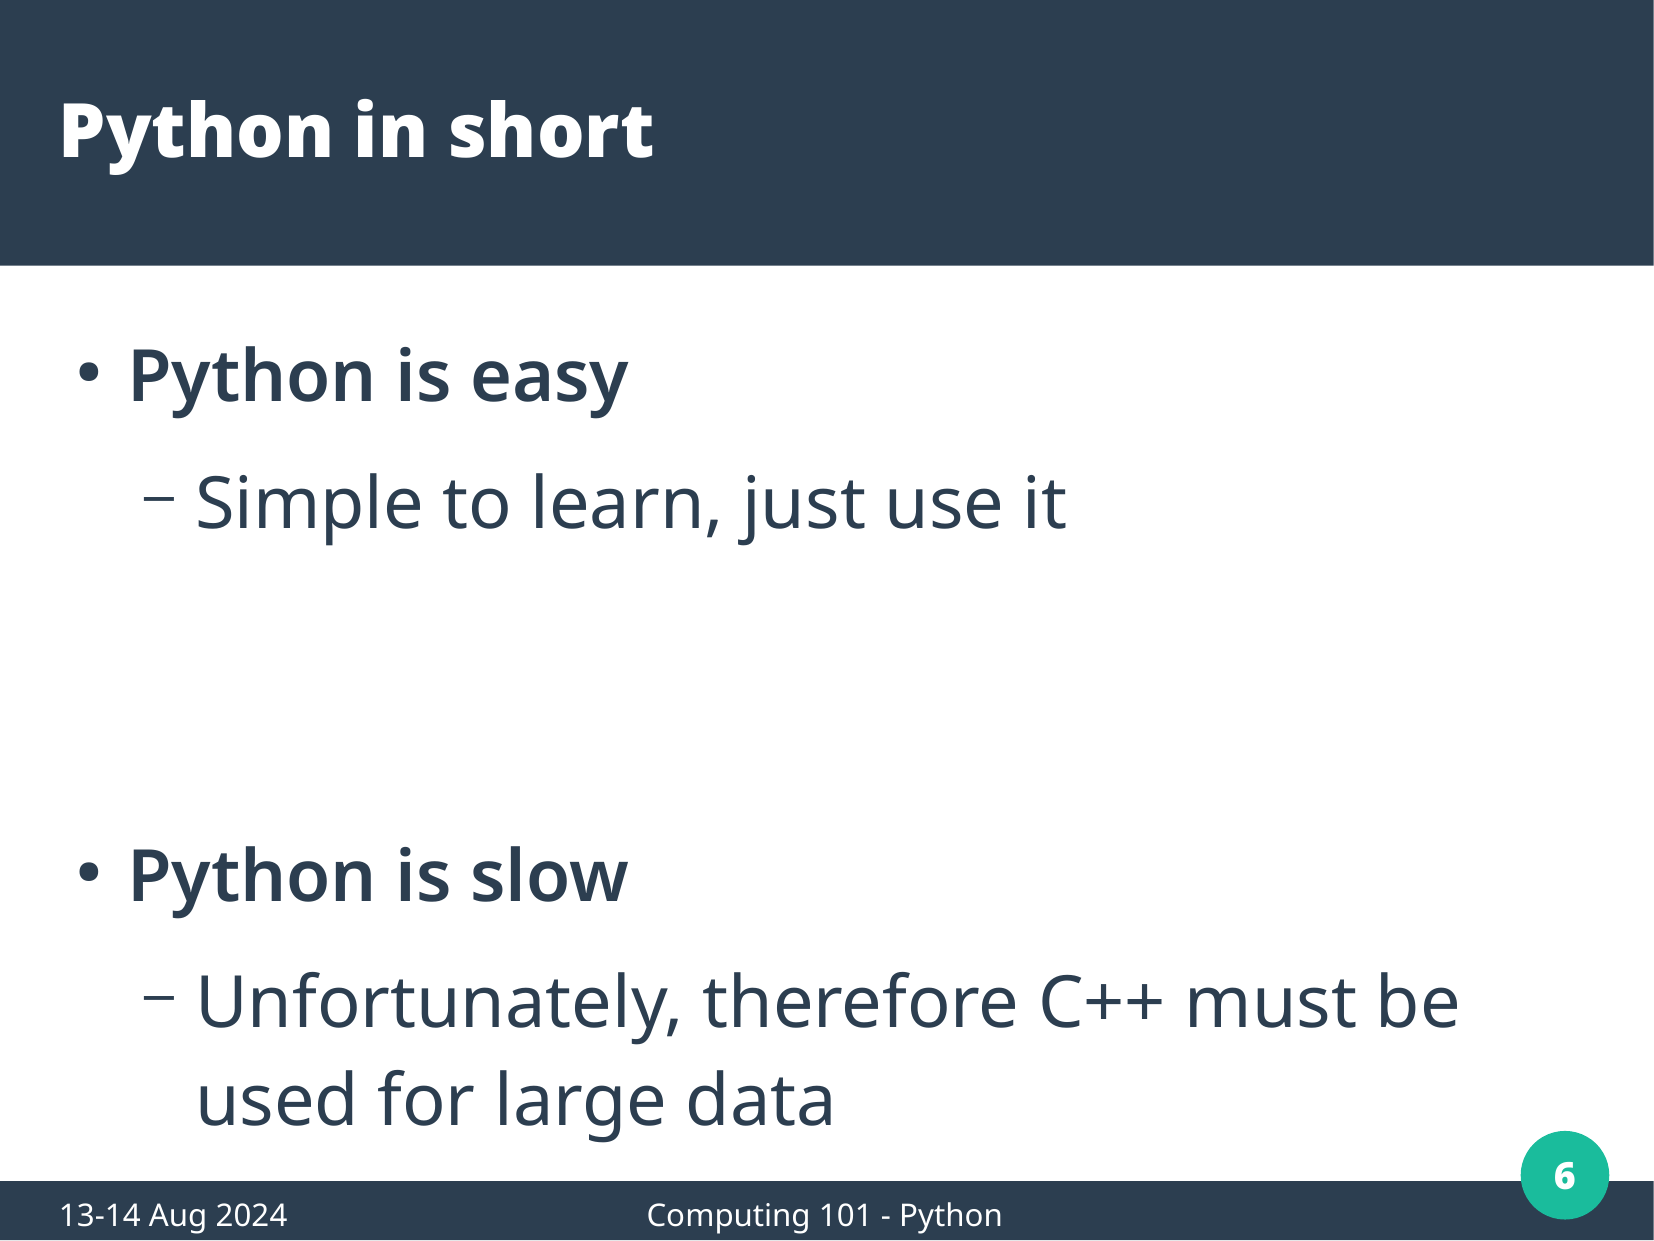

# Python in short
Python is easy
Simple to learn, just use it
Python is slow
Unfortunately, therefore C++ must be used for large data
6
13-14 Aug 2024